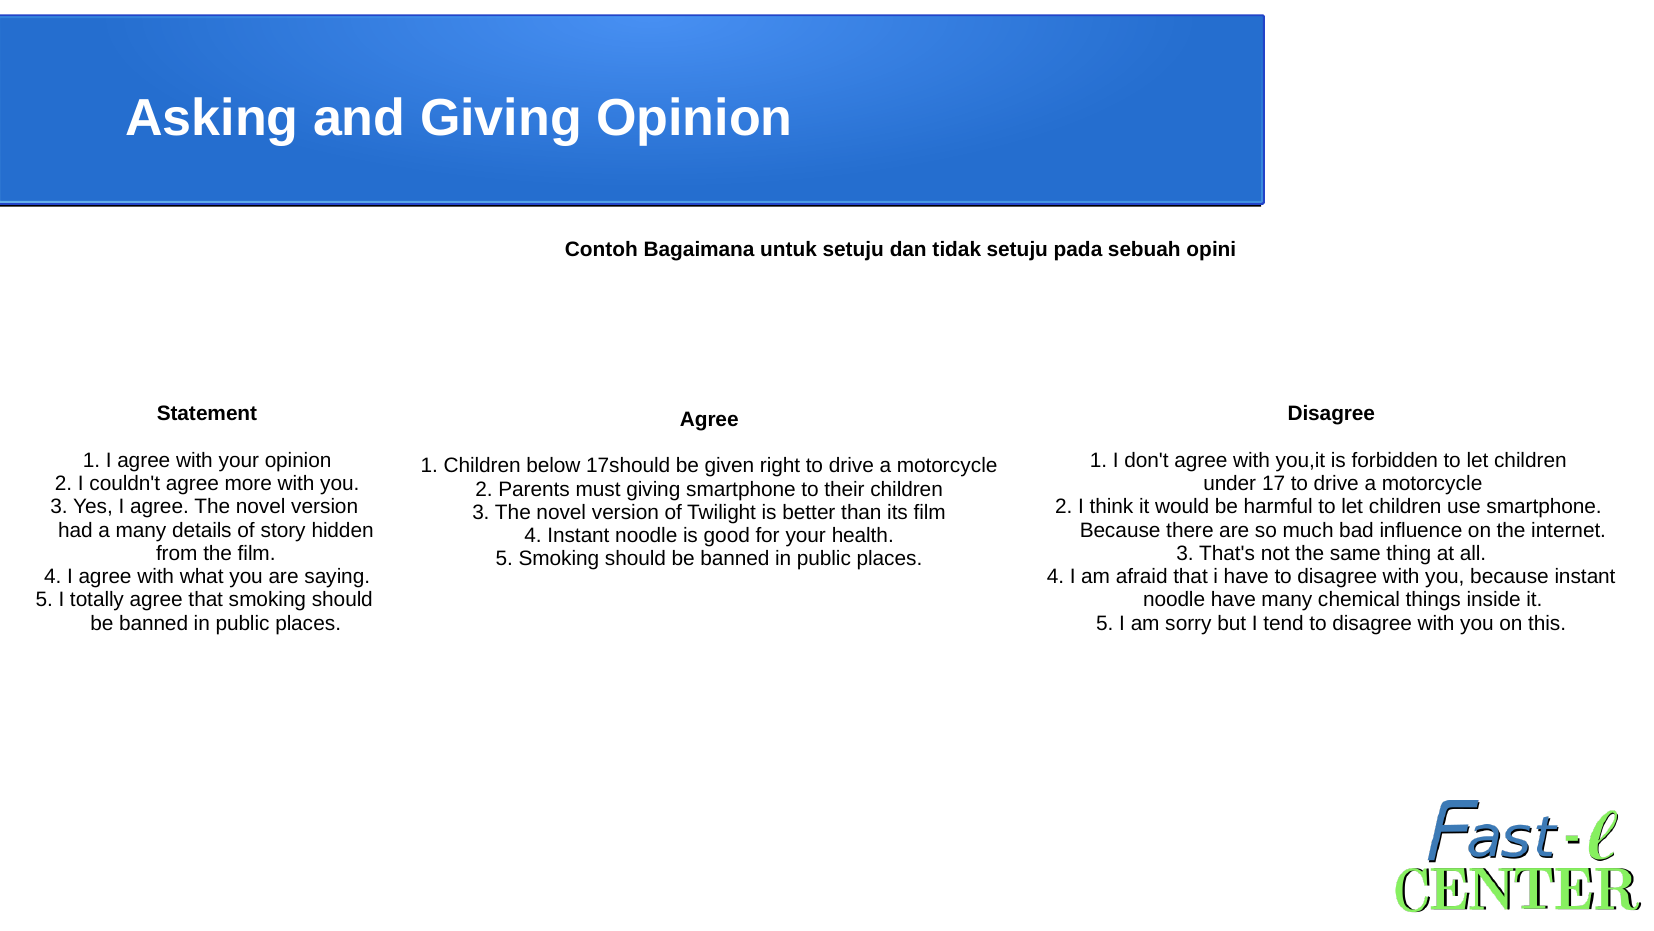

Asking and Giving Opinion
Contoh Bagaimana untuk setuju dan tidak setuju pada sebuah opini
Disagree
1. I don't agree with you,it is forbidden to let children
 under 17 to drive a motorcycle
2. I think it would be harmful to let children use smartphone.
 Because there are so much bad influence on the internet.
3. That's not the same thing at all.
4. I am afraid that i have to disagree with you, because instant
 noodle have many chemical things inside it.
5. I am sorry but I tend to disagree with you on this.
Statement
1. I agree with your opinion
2. I couldn't agree more with you.
3. Yes, I agree. The novel version
 had a many details of story hidden
 from the film.
4. I agree with what you are saying.
5. I totally agree that smoking should be banned in public places.
Agree
1. Children below 17should be given right to drive a motorcycle
2. Parents must giving smartphone to their children
3. The novel version of Twilight is better than its film
4. Instant noodle is good for your health.
5. Smoking should be banned in public places.